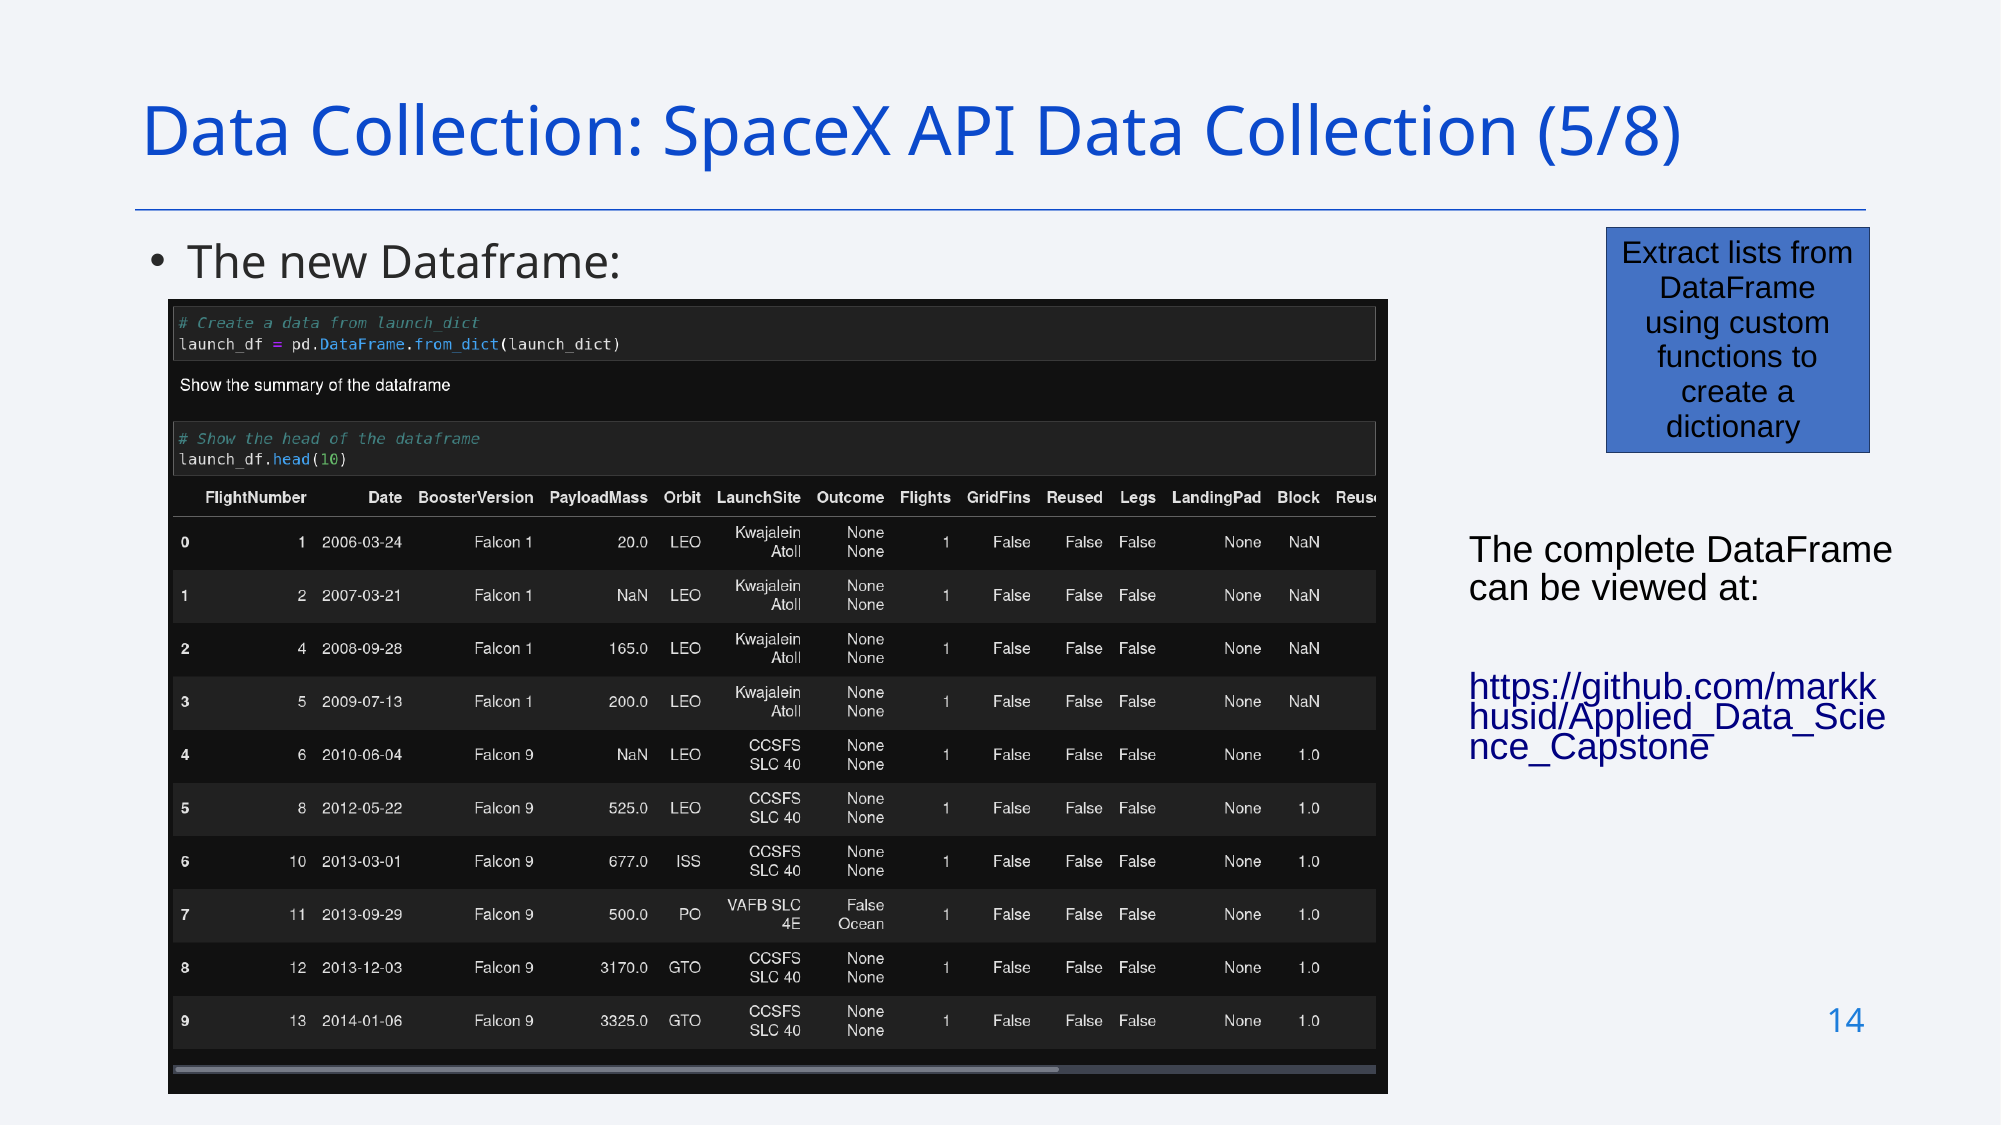

Data Collection: SpaceX API Data Collection (5/8)
# The new Dataframe:
Extract lists from DataFrame using custom functions to create a dictionary
The complete DataFrame can be viewed at:
 https://github.com/markkhusid/Applied_Data_Science_Capstone
14